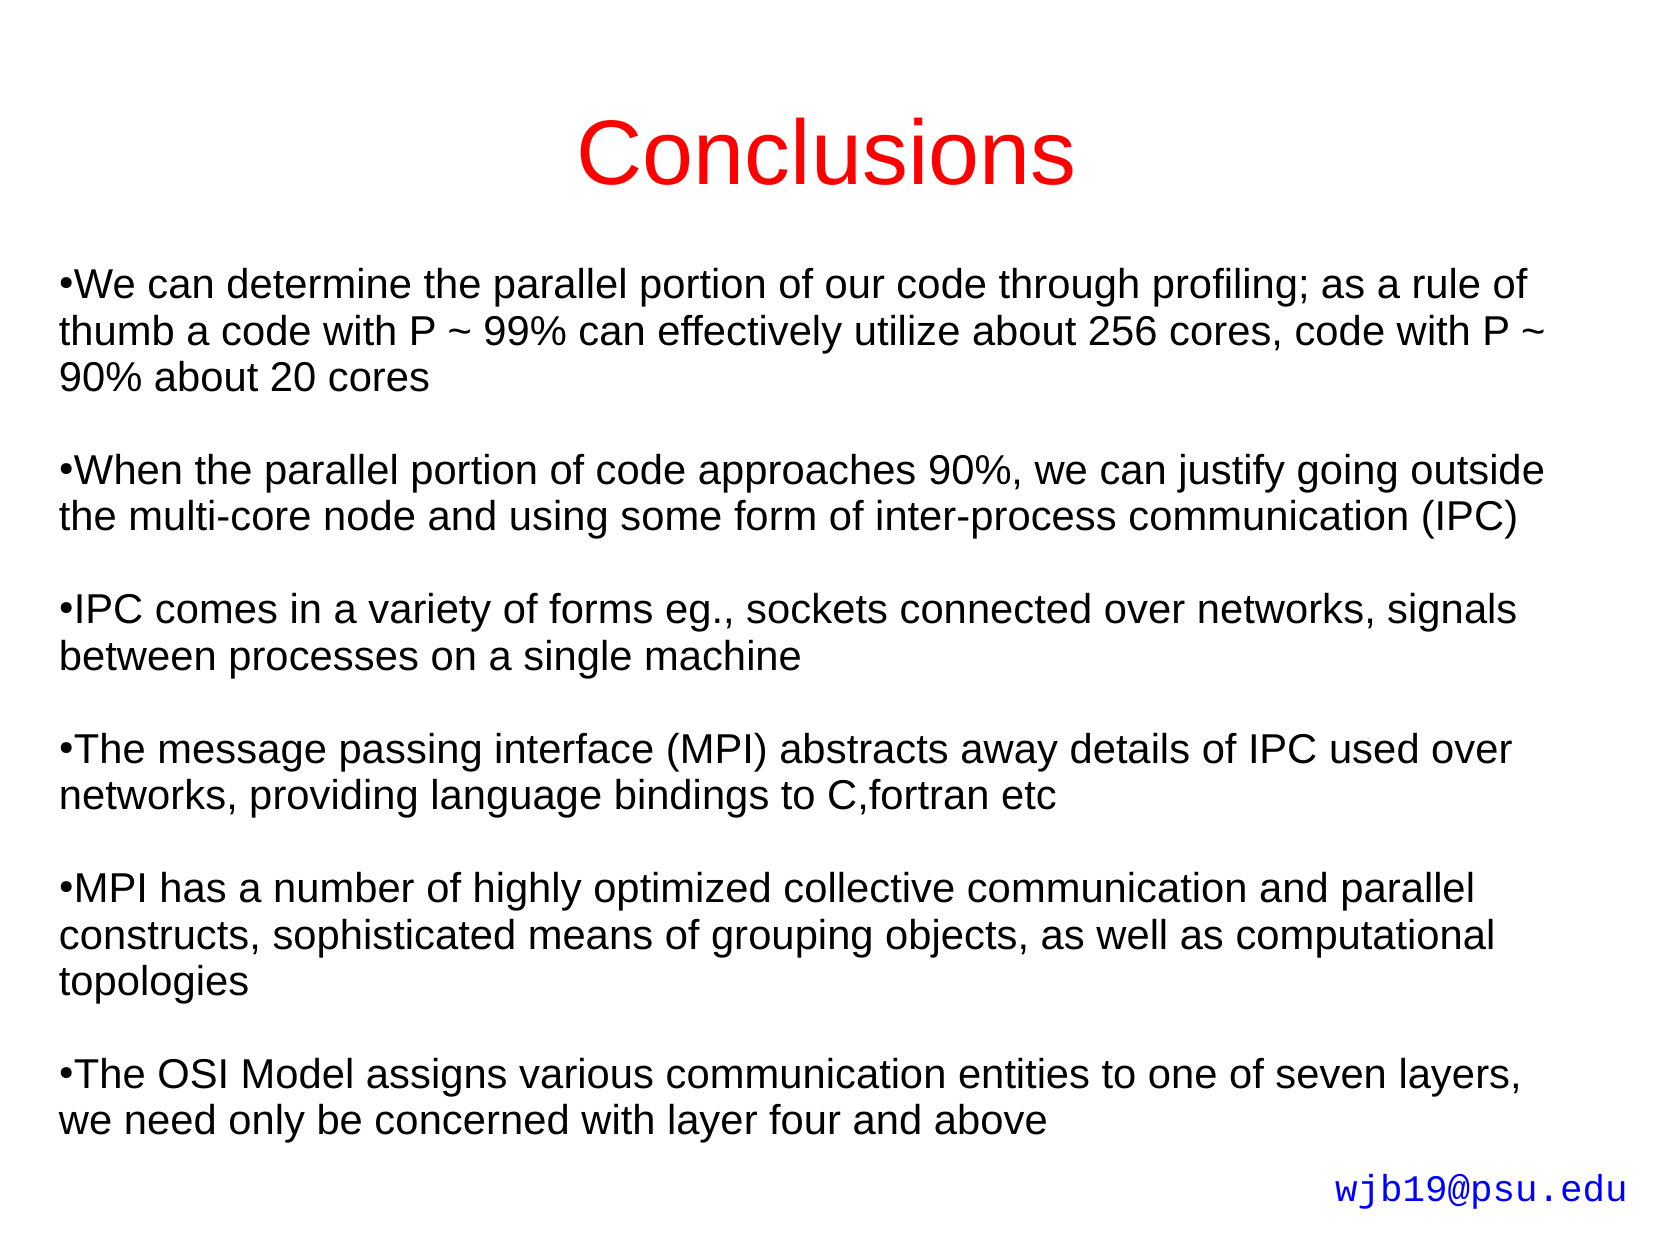

# Conclusions
We can determine the parallel portion of our code through profiling; as a rule of thumb a code with P ~ 99% can effectively utilize about 256 cores, code with P ~ 90% about 20 cores
When the parallel portion of code approaches 90%, we can justify going outside the multi-core node and using some form of inter-process communication (IPC)
IPC comes in a variety of forms eg., sockets connected over networks, signals between processes on a single machine
The message passing interface (MPI) abstracts away details of IPC used over networks, providing language bindings to C,fortran etc
MPI has a number of highly optimized collective communication and parallel constructs, sophisticated means of grouping objects, as well as computational topologies
The OSI Model assigns various communication entities to one of seven layers, we need only be concerned with layer four and above
wjb19@psu.edu